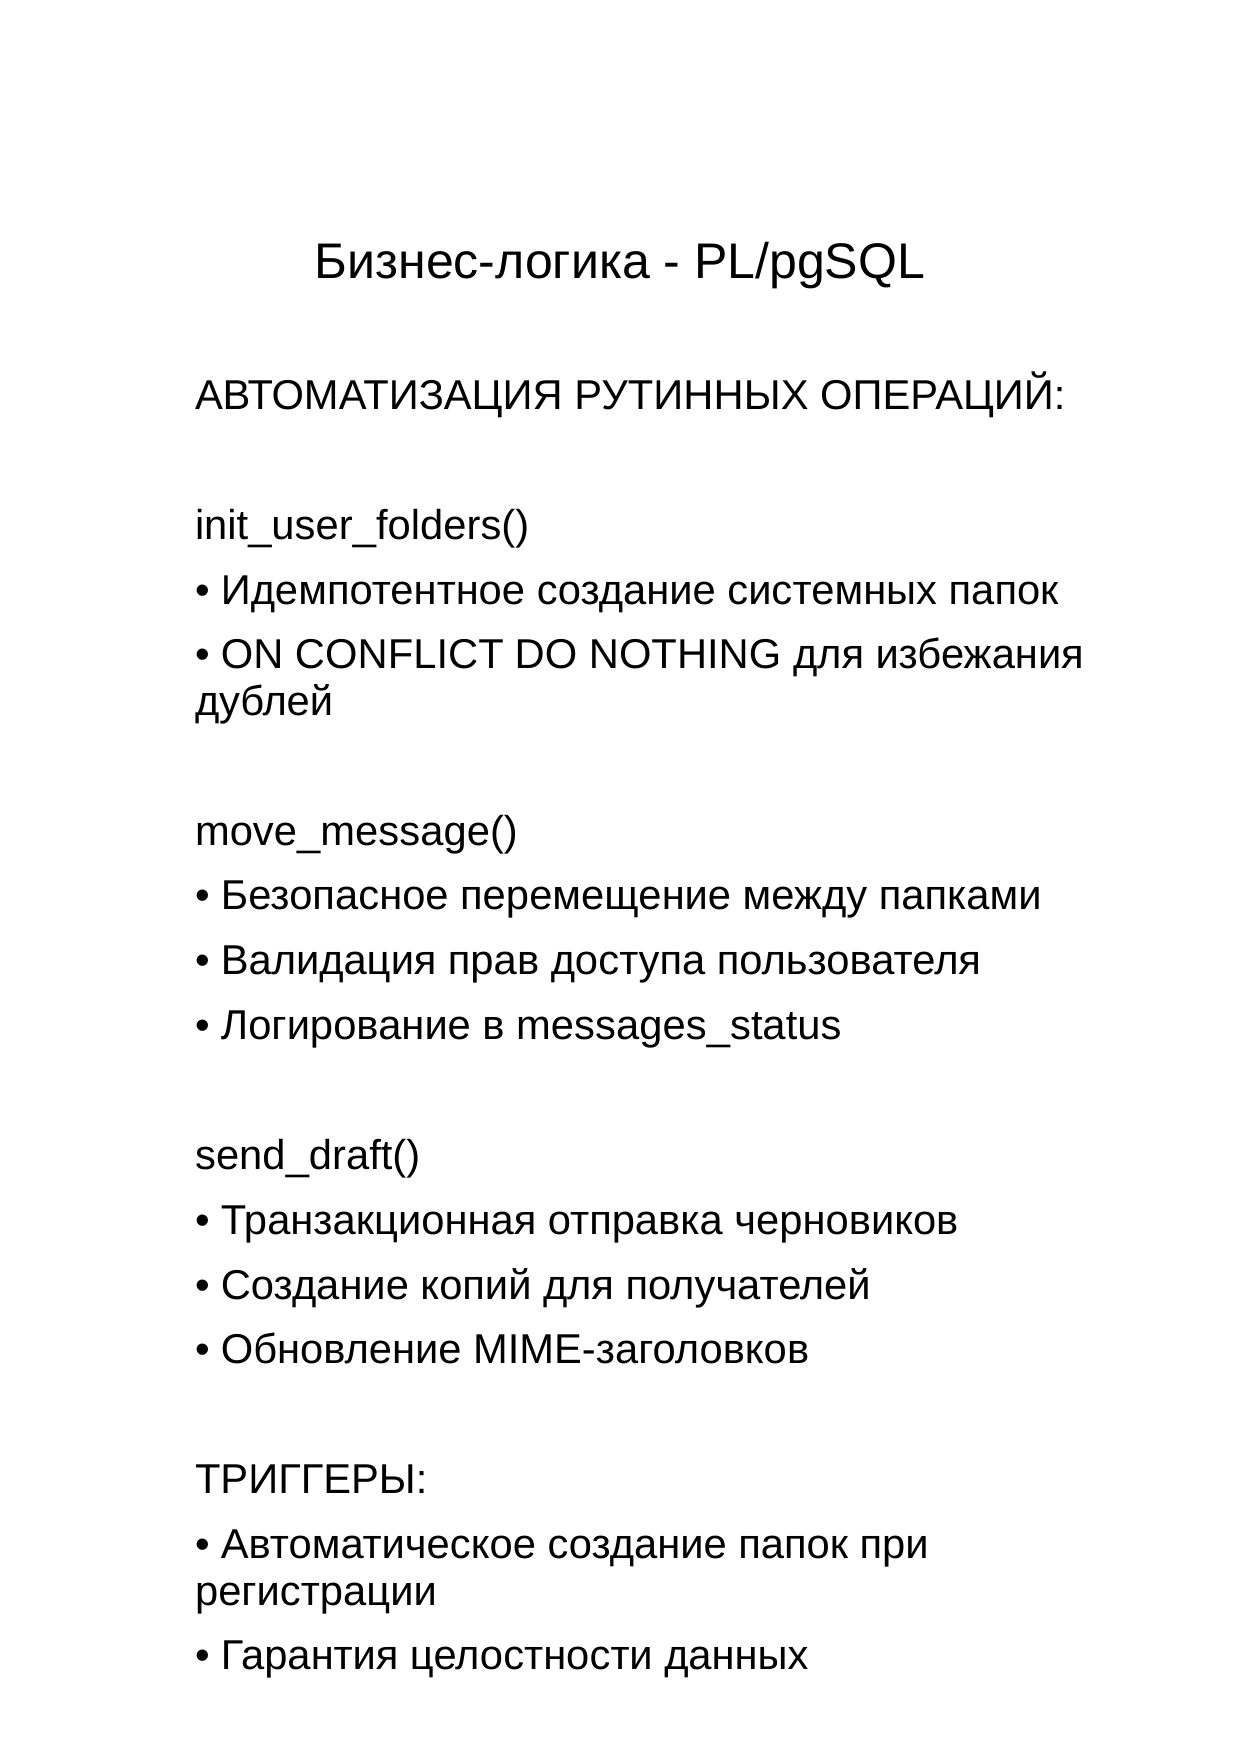

# Бизнес-логика - PL/pgSQL
АВТОМАТИЗАЦИЯ РУТИННЫХ ОПЕРАЦИЙ:
init_user_folders()
• Идемпотентное создание системных папок
• ON CONFLICT DO NOTHING для избежания дублей
move_message()
• Безопасное перемещение между папками
• Валидация прав доступа пользователя
• Логирование в messages_status
send_draft()
• Транзакционная отправка черновиков
• Создание копий для получателей
• Обновление MIME-заголовков
ТРИГГЕРЫ:
• Автоматическое создание папок при регистрации
• Гарантия целостности данных